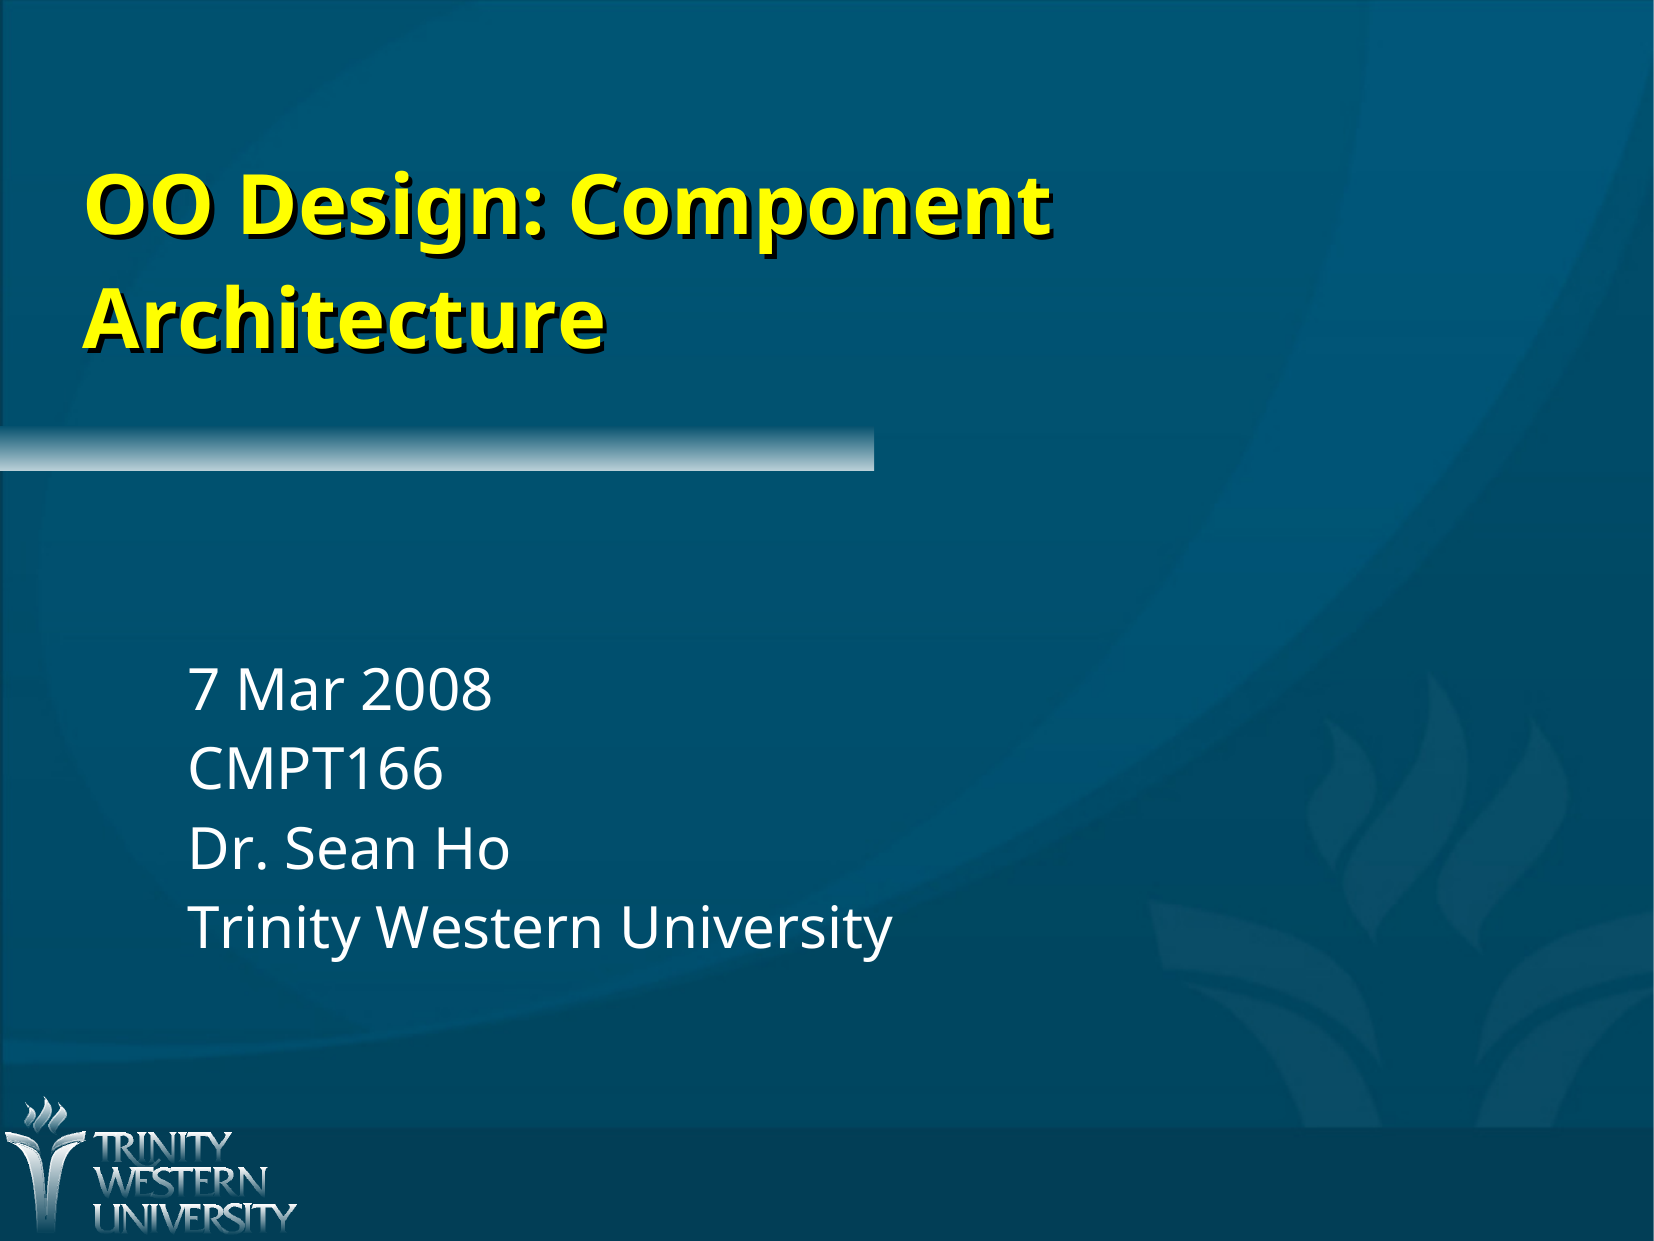

# OO Design: Component Architecture
7 Mar 2008
CMPT166
Dr. Sean Ho
Trinity Western University